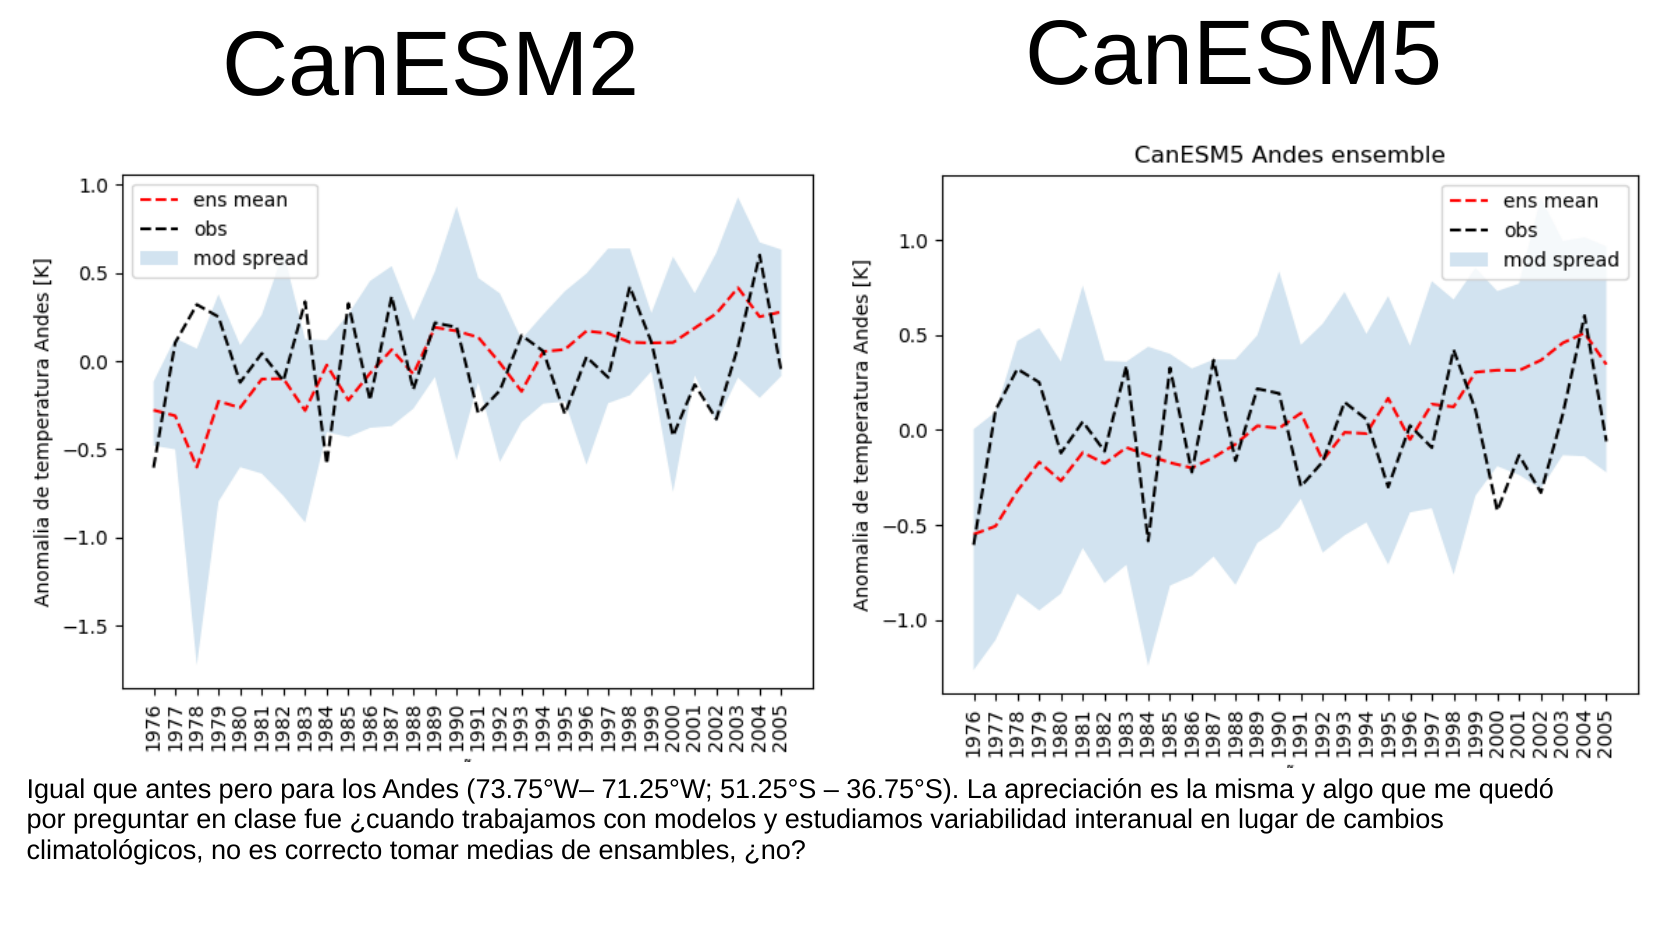

# CanESM2
CanESM5
Igual que antes pero para los Andes (73.75°W– 71.25°W; 51.25°S – 36.75°S). La apreciación es la misma y algo que me quedó por preguntar en clase fue ¿cuando trabajamos con modelos y estudiamos variabilidad interanual en lugar de cambios climatológicos, no es correcto tomar medias de ensambles, ¿no?